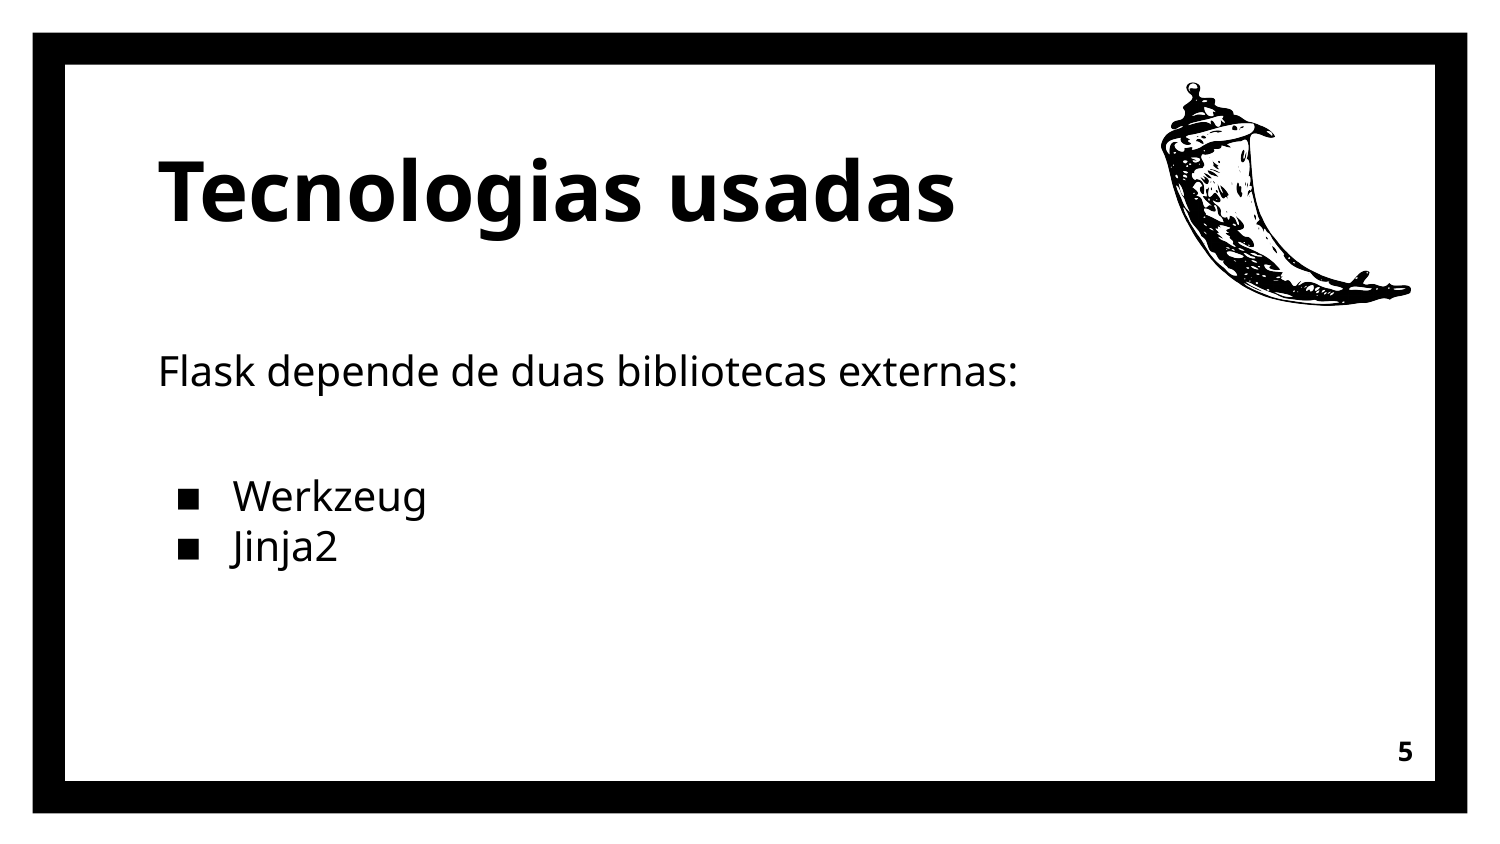

# Tecnologias usadas
Flask depende de duas bibliotecas externas:
Werkzeug
Jinja2